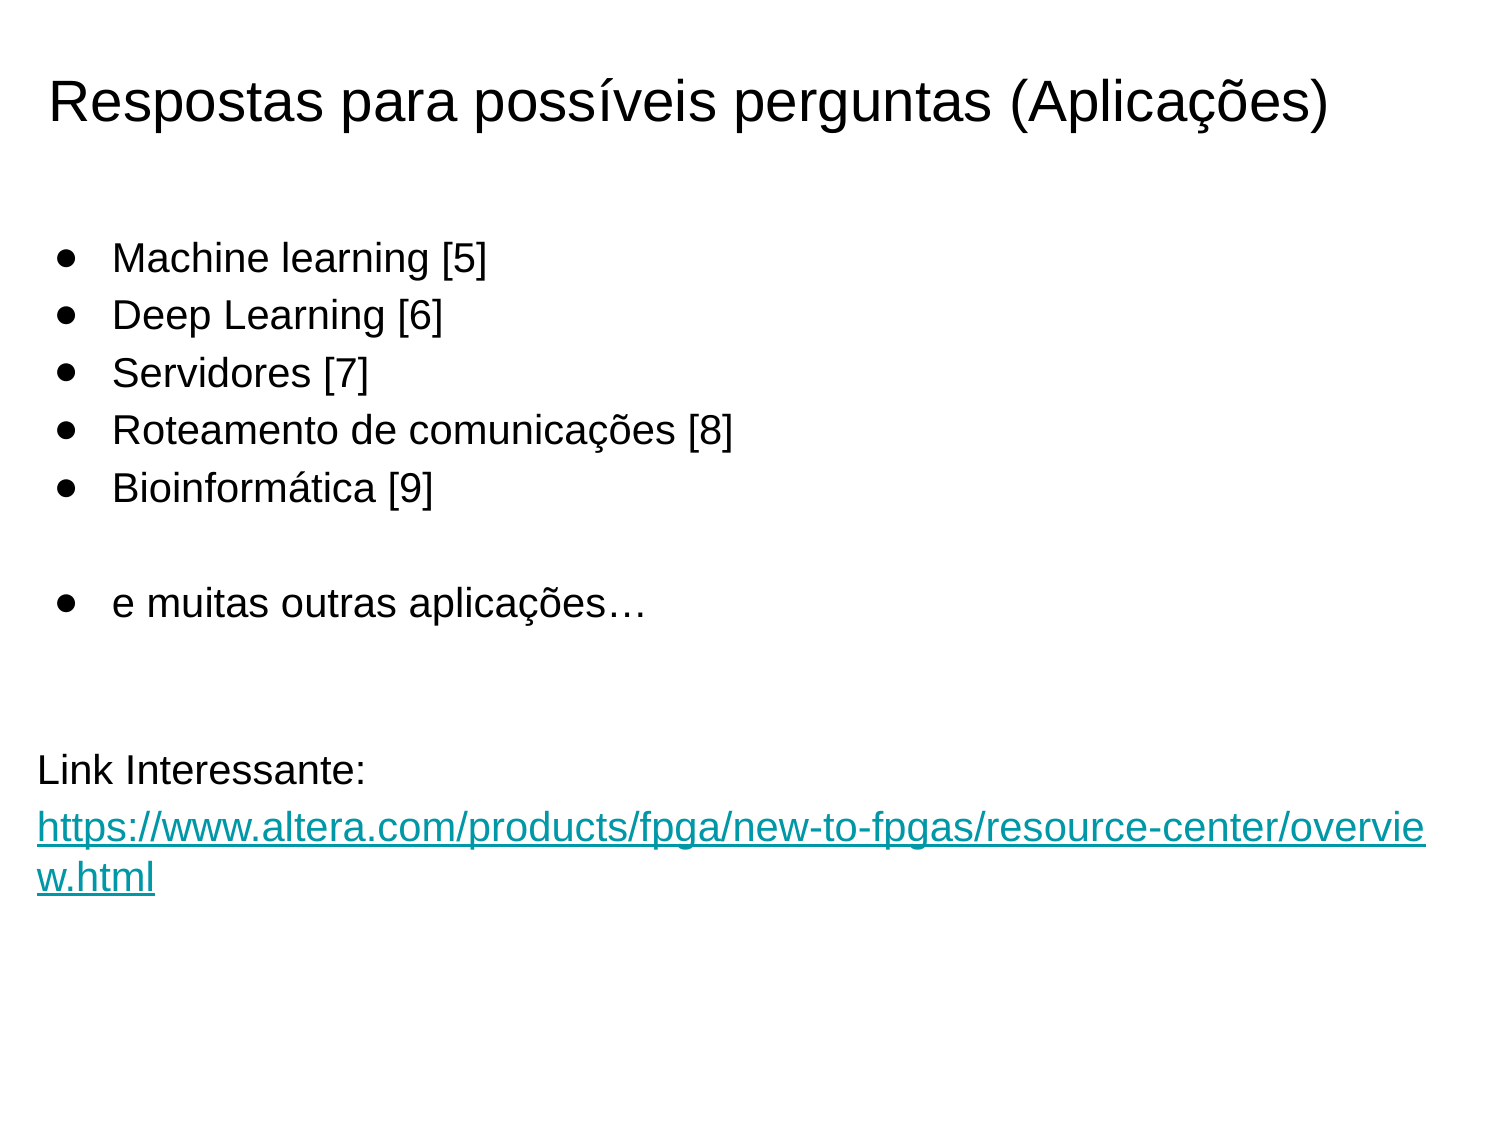

# Respostas para possíveis perguntas (Aplicações)
Machine learning [5]
Deep Learning [6]
Servidores [7]
Roteamento de comunicações [8]
Bioinformática [9]
e muitas outras aplicações…
Link Interessante: https://www.altera.com/products/fpga/new-to-fpgas/resource-center/overview.html